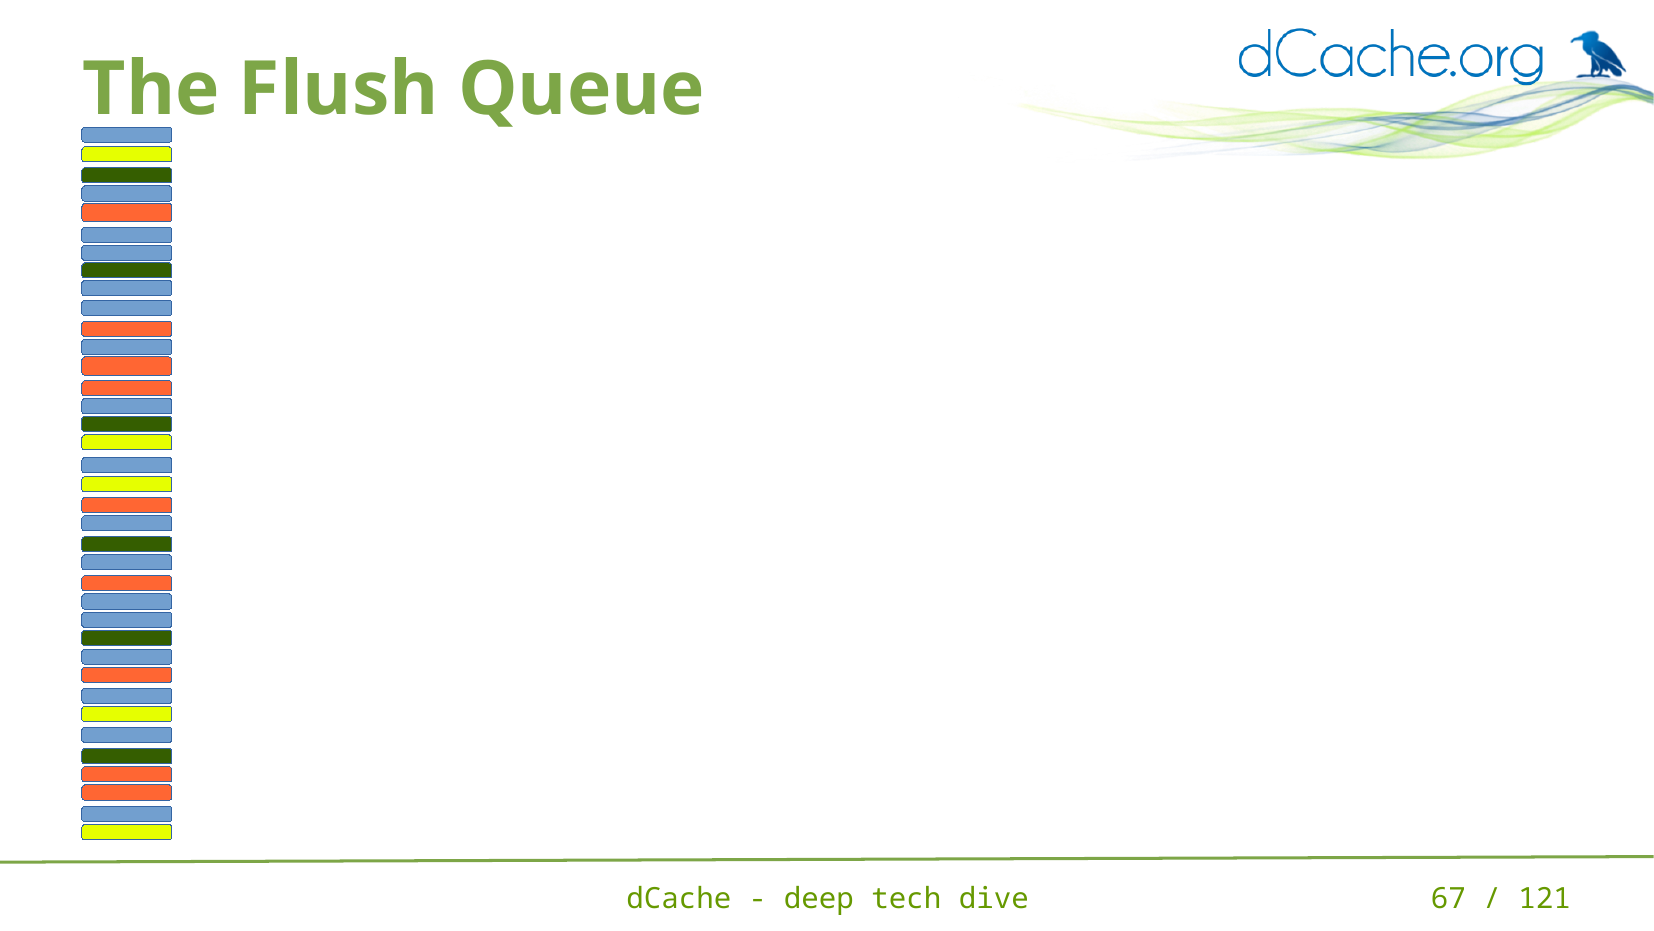

# The Flush Queue
dCache - deep tech dive
67